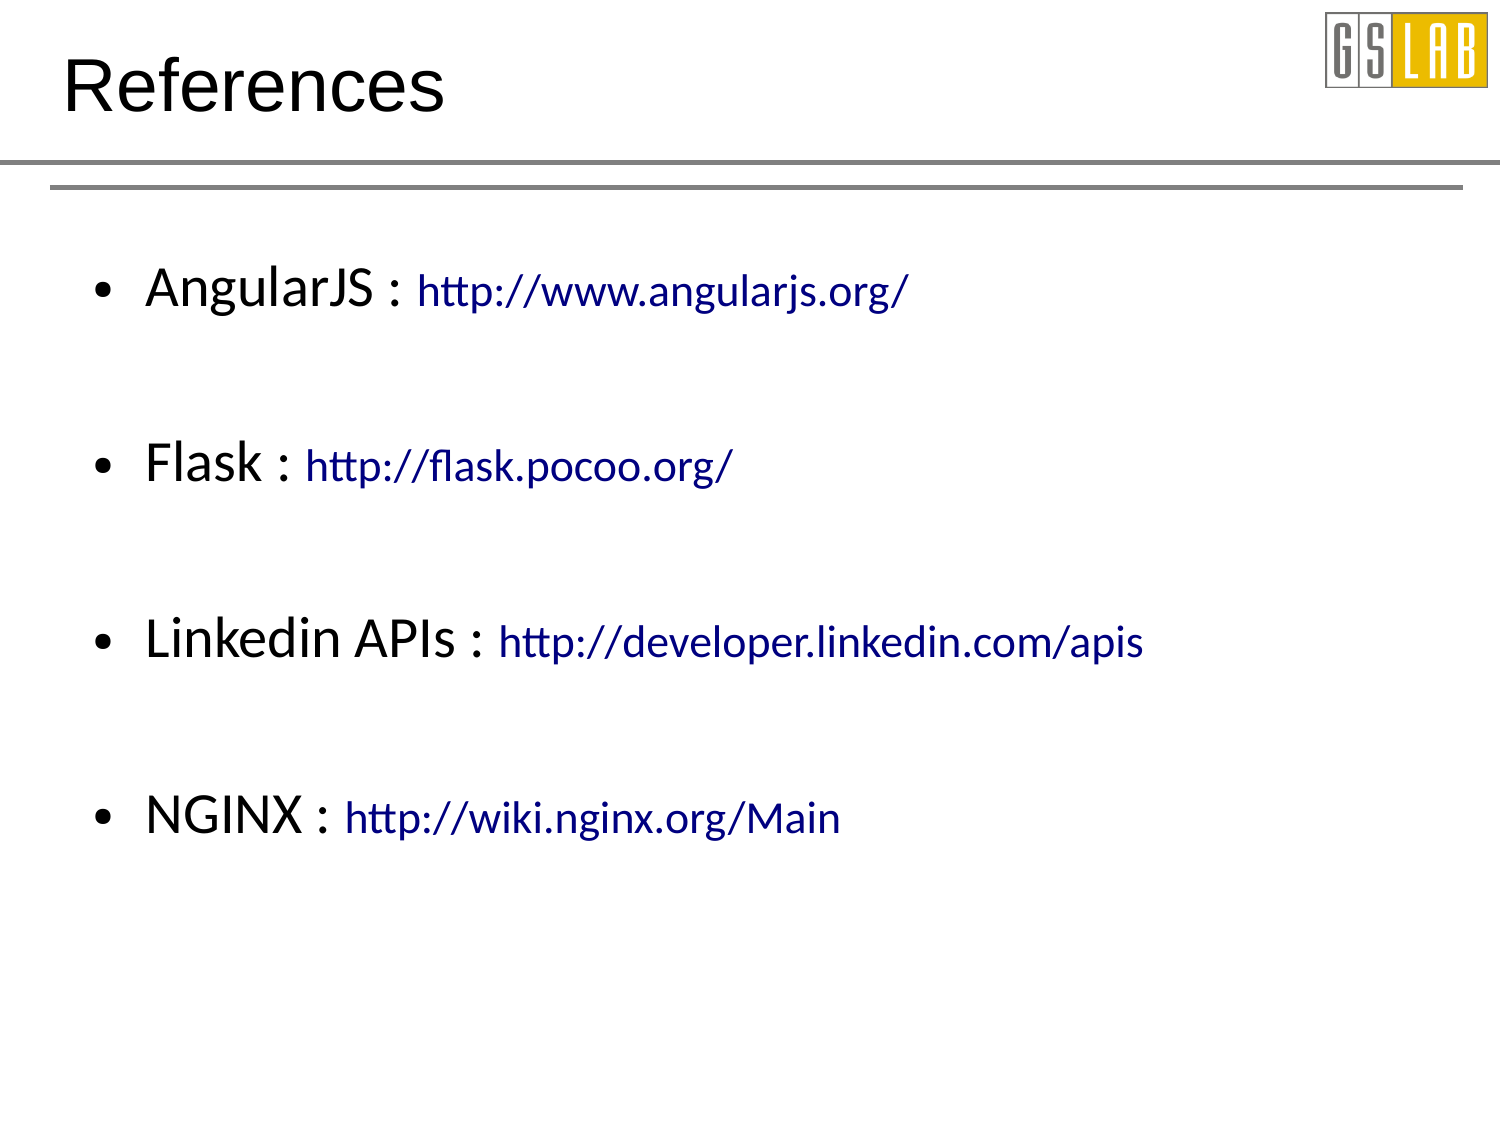

# References
AngularJS : http://www.angularjs.org/
Flask : http://flask.pocoo.org/
Linkedin APIs : http://developer.linkedin.com/apis
NGINX : http://wiki.nginx.org/Main